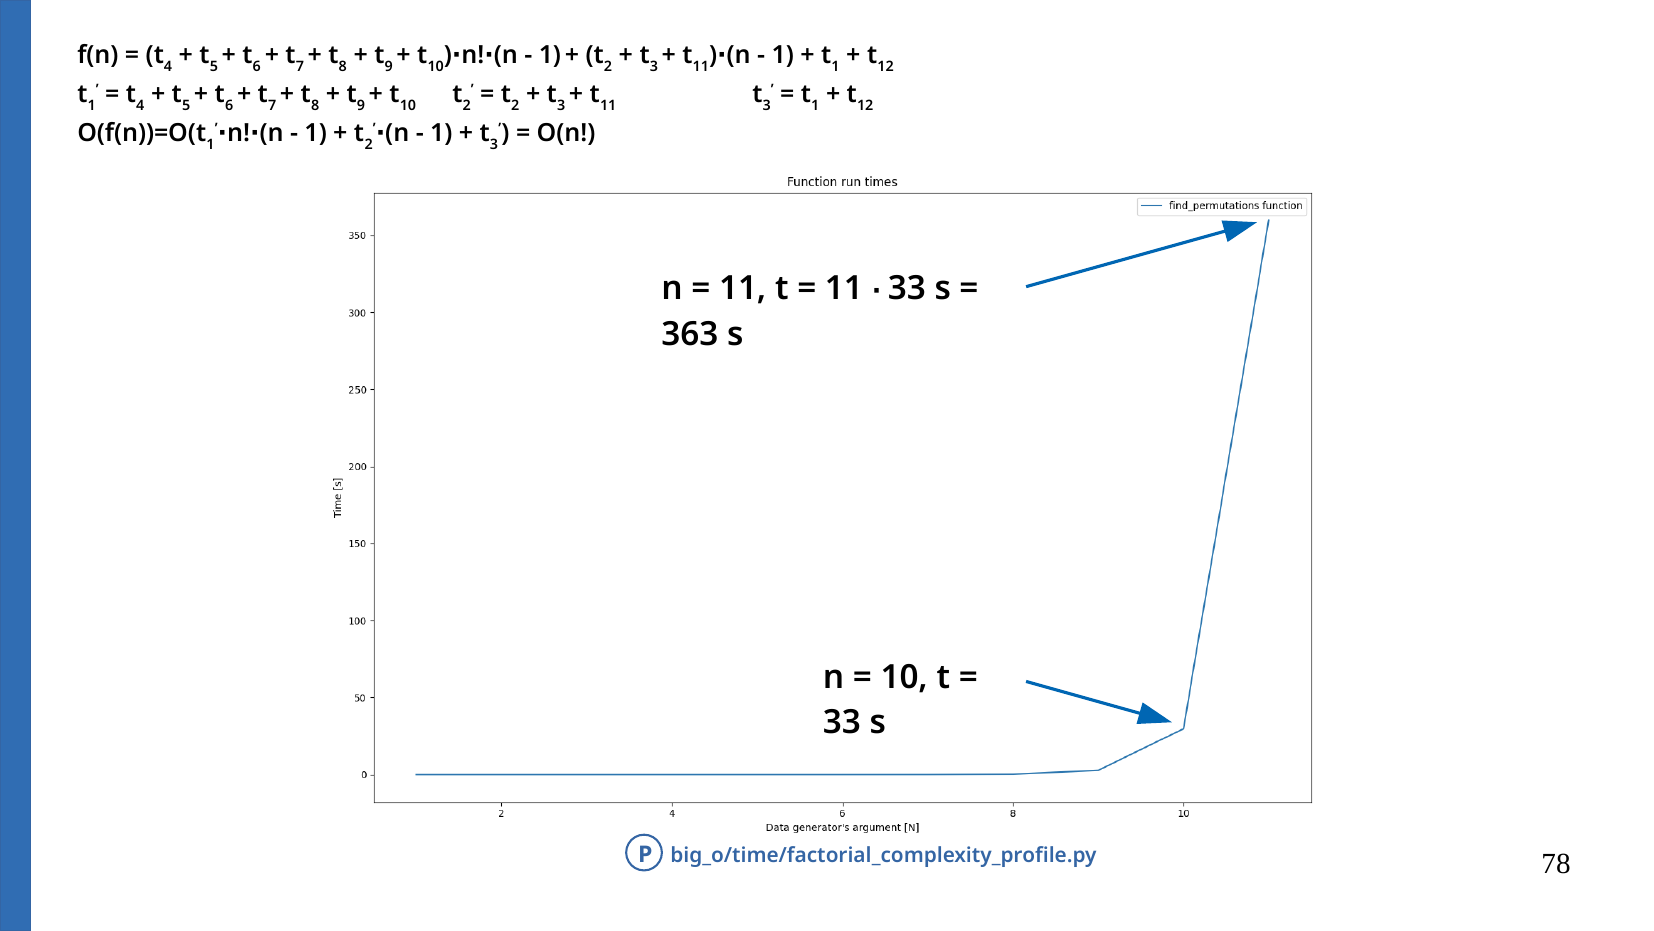

f(n) = (t4 + t5 + t6 + t7 + t8 + t9 + t10)⋅n!⋅(n - 1) + (t2 + t3 + t11)⋅(n - 1) + t1 + t12
t1’ = t4 + t5 + t6 + t7 + t8 + t9 + t10 	t2’ = t2 + t3 + t11		t3’ = t1 + t12
O(f(n))=O(t1’⋅n!⋅(n - 1) + t2’⋅(n - 1) + t3’) = O(n!)
n = 11, t = 11 ⋅ 33 s = 363 s
n = 10, t = 33 s
P
big_o/time/factorial_complexity_profile.py
78